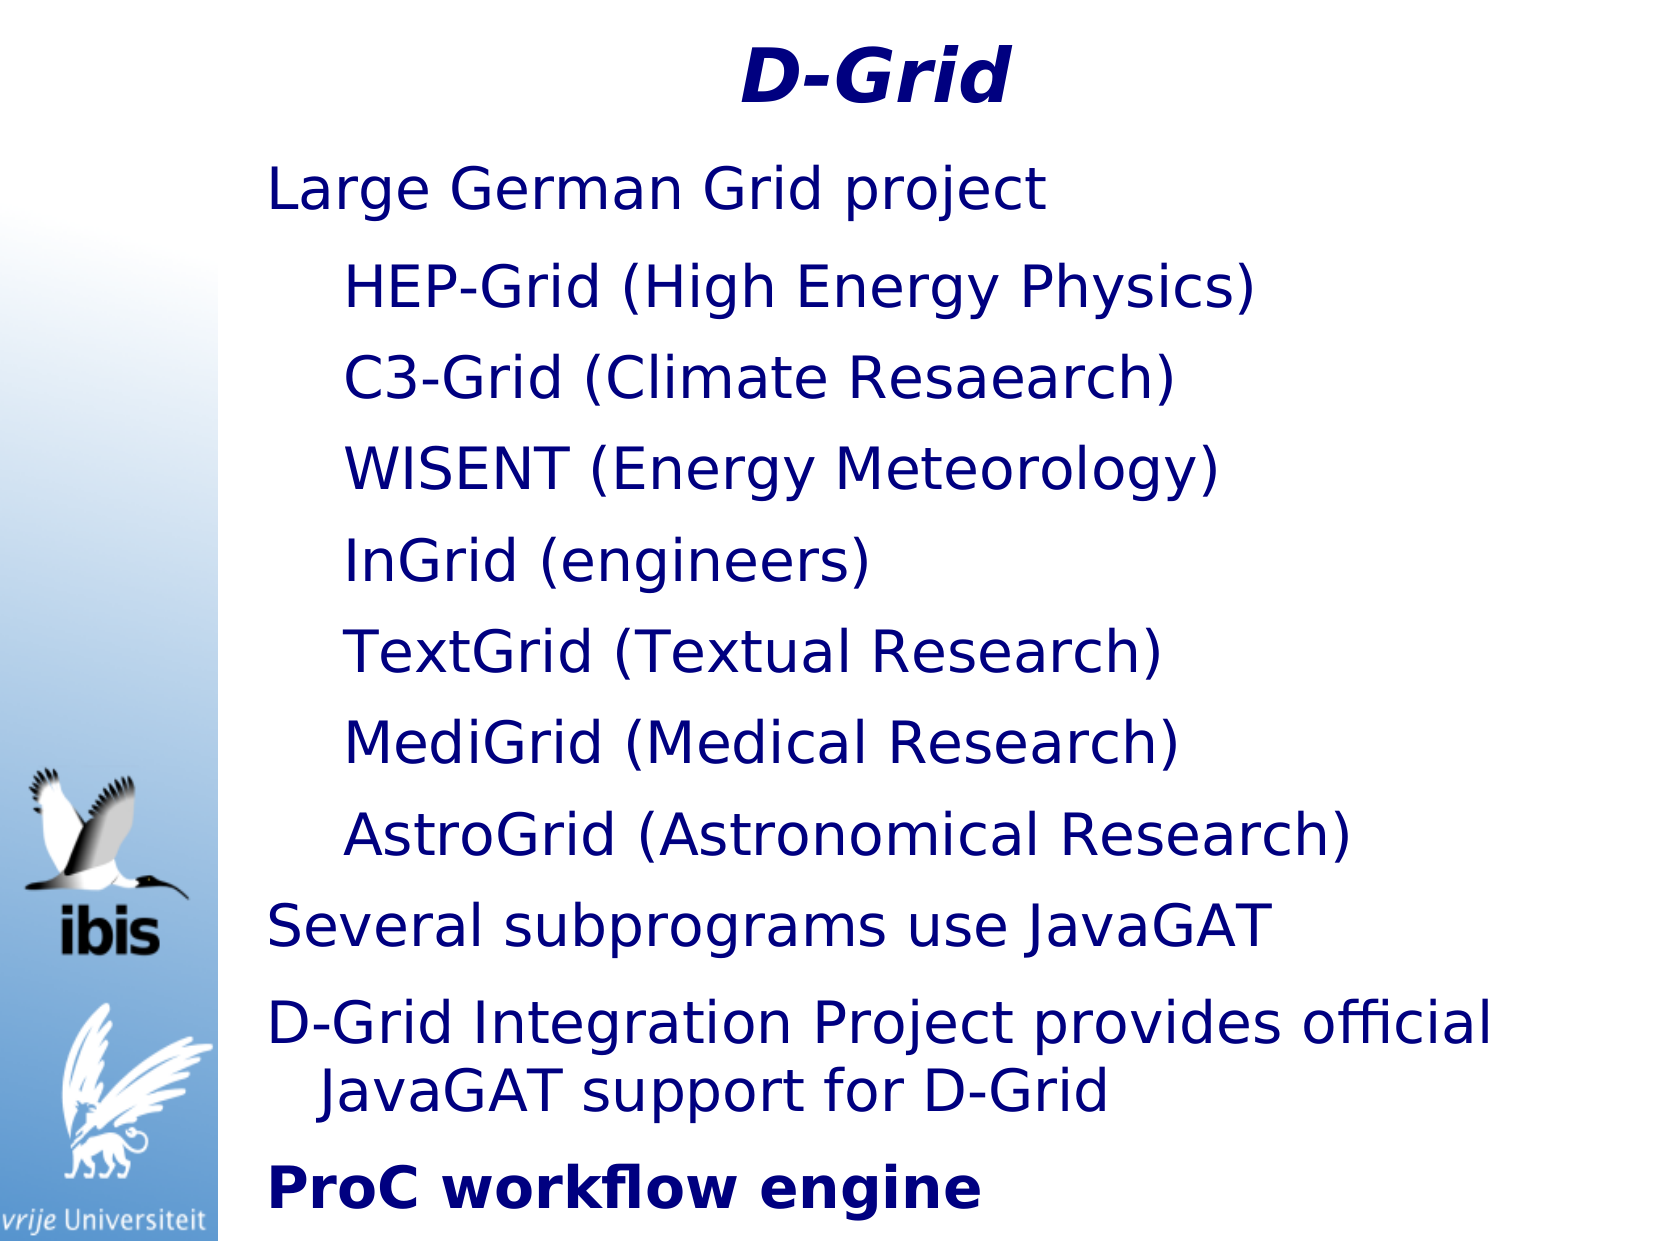

# D-Grid
Large German Grid project
HEP-Grid (High Energy Physics)
C3-Grid (Climate Resaearch)
WISENT (Energy Meteorology)
InGrid (engineers)
TextGrid (Textual Research)
MediGrid (Medical Research)
AstroGrid (Astronomical Research)
Several subprograms use JavaGAT
D-Grid Integration Project provides official JavaGAT support for D-Grid
ProC workflow engine